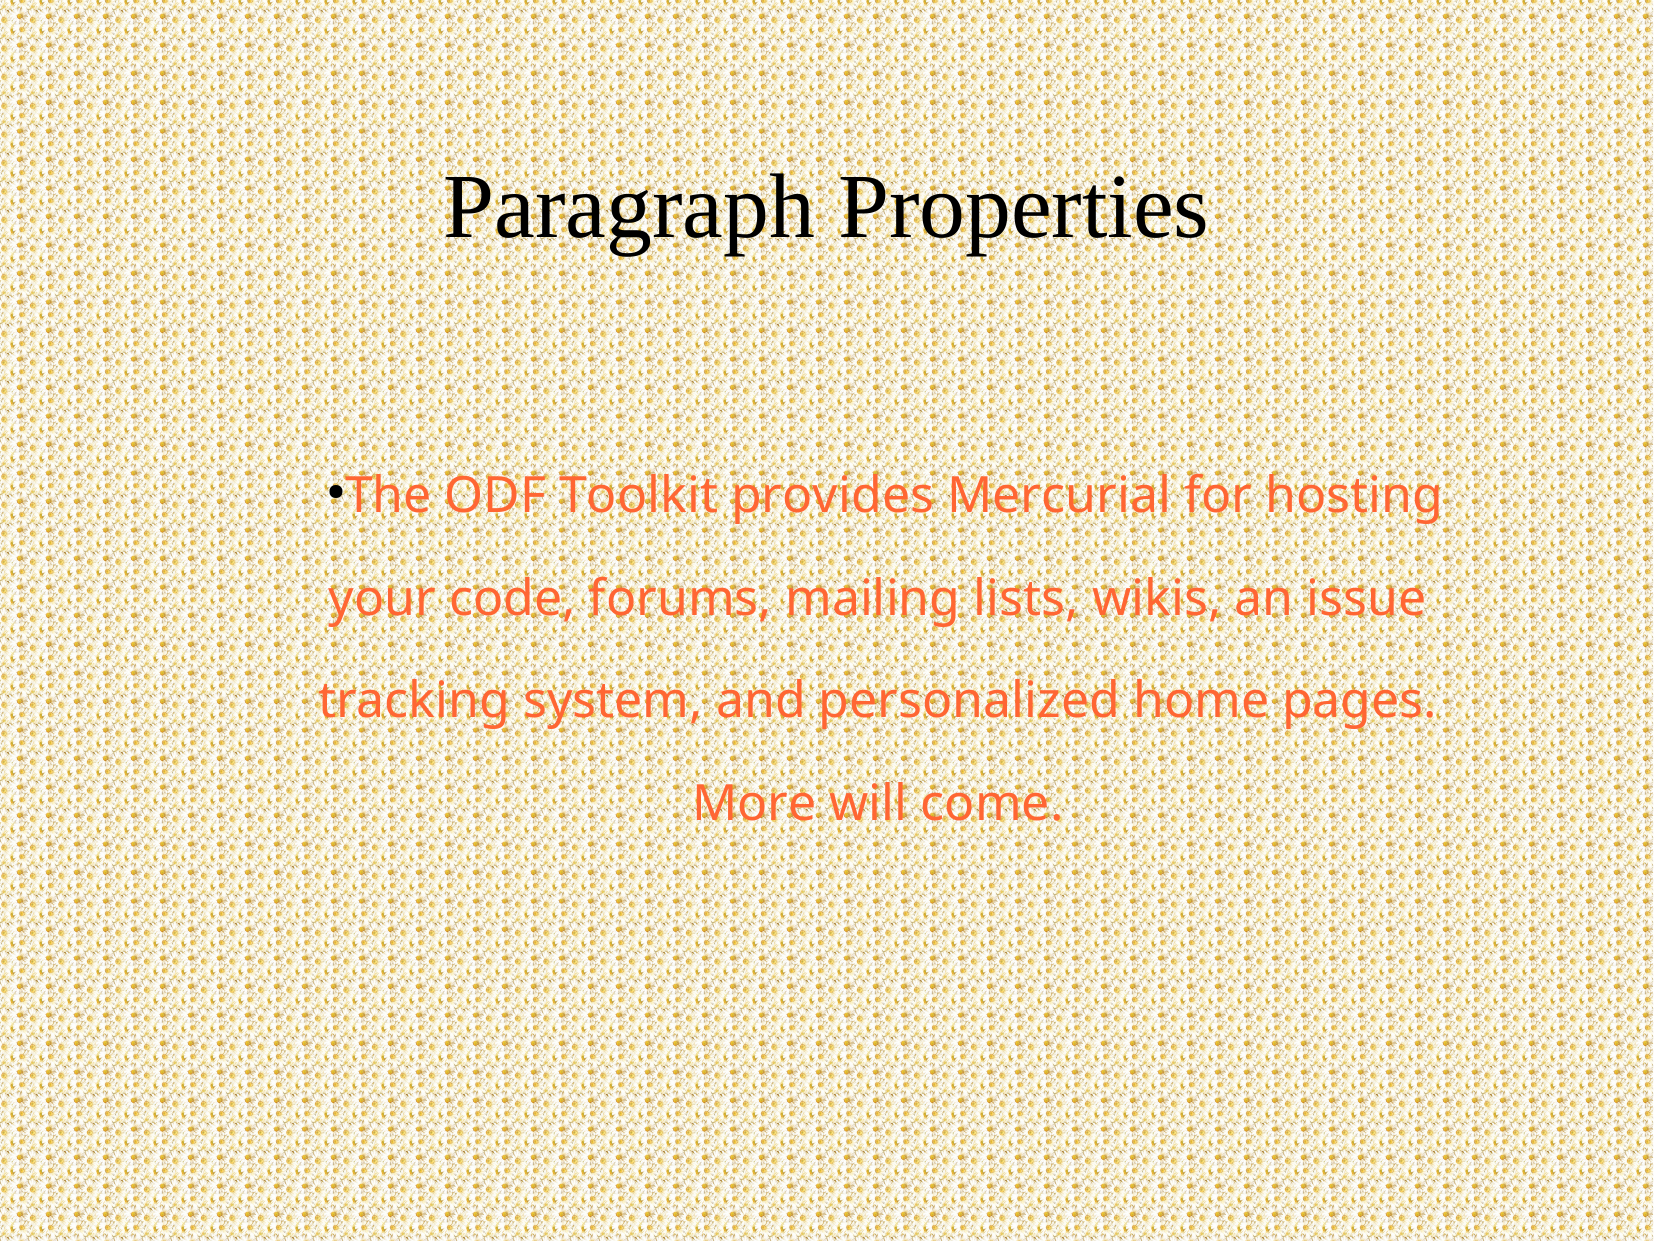

# Paragraph Properties
The ODF Toolkit provides Mercurial for hosting your code, forums, mailing lists, wikis, an issue tracking system, and personalized home pages. More will come.